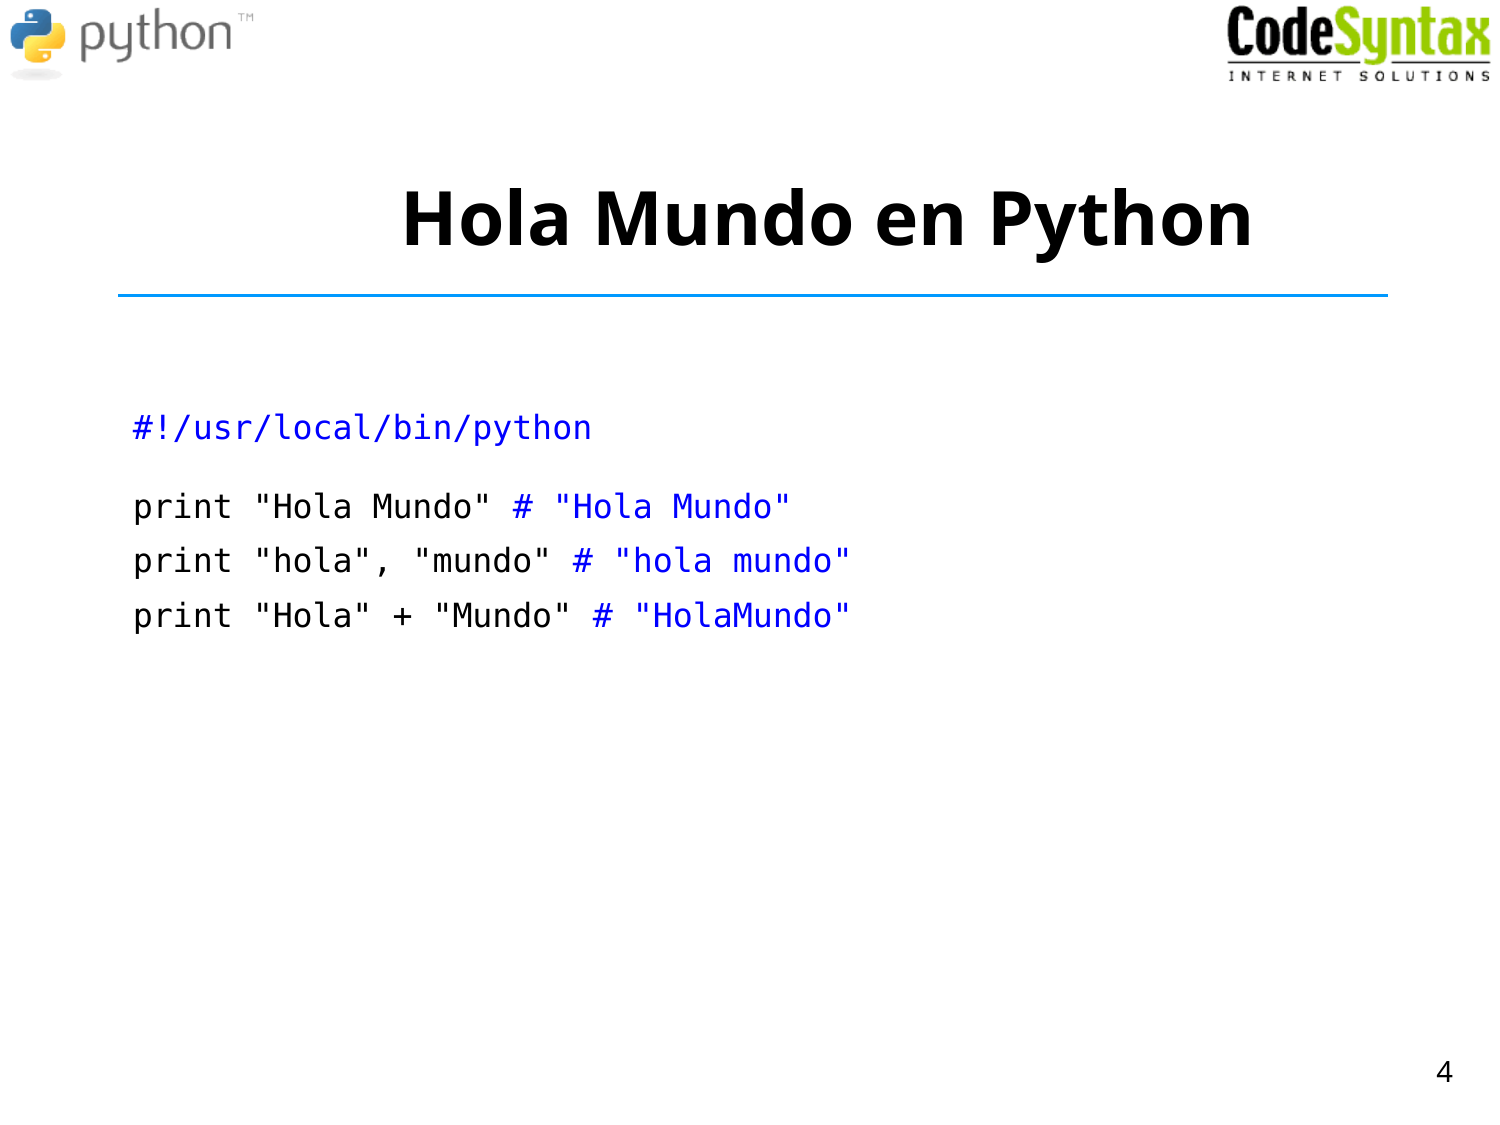

# Hola Mundo en Python
#!/usr/local/bin/python
print "Hola Mundo" # "Hola Mundo"
print "hola", "mundo" # "hola mundo"
print "Hola" + "Mundo" # "HolaMundo"
4